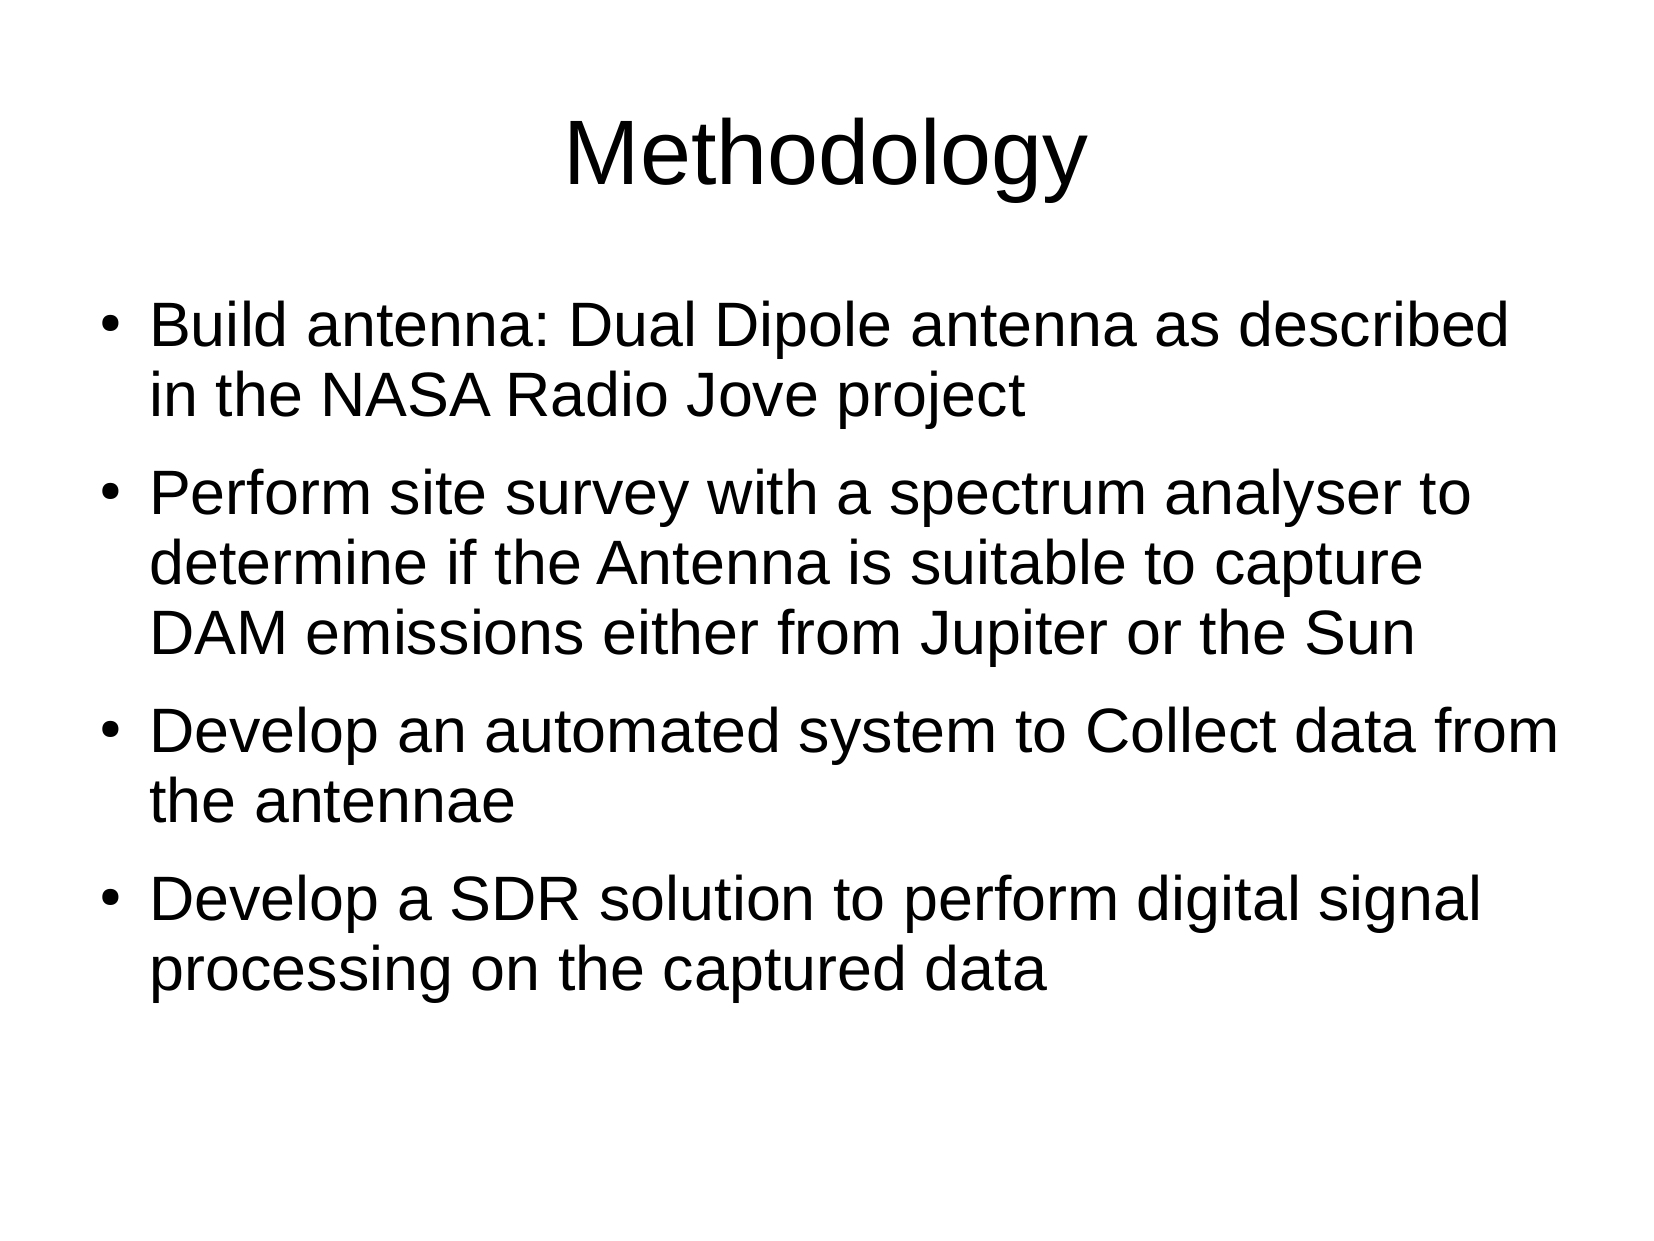

# Methodology
Build antenna: Dual Dipole antenna as described in the NASA Radio Jove project
Perform site survey with a spectrum analyser to determine if the Antenna is suitable to capture DAM emissions either from Jupiter or the Sun
Develop an automated system to Collect data from the antennae
Develop a SDR solution to perform digital signal processing on the captured data